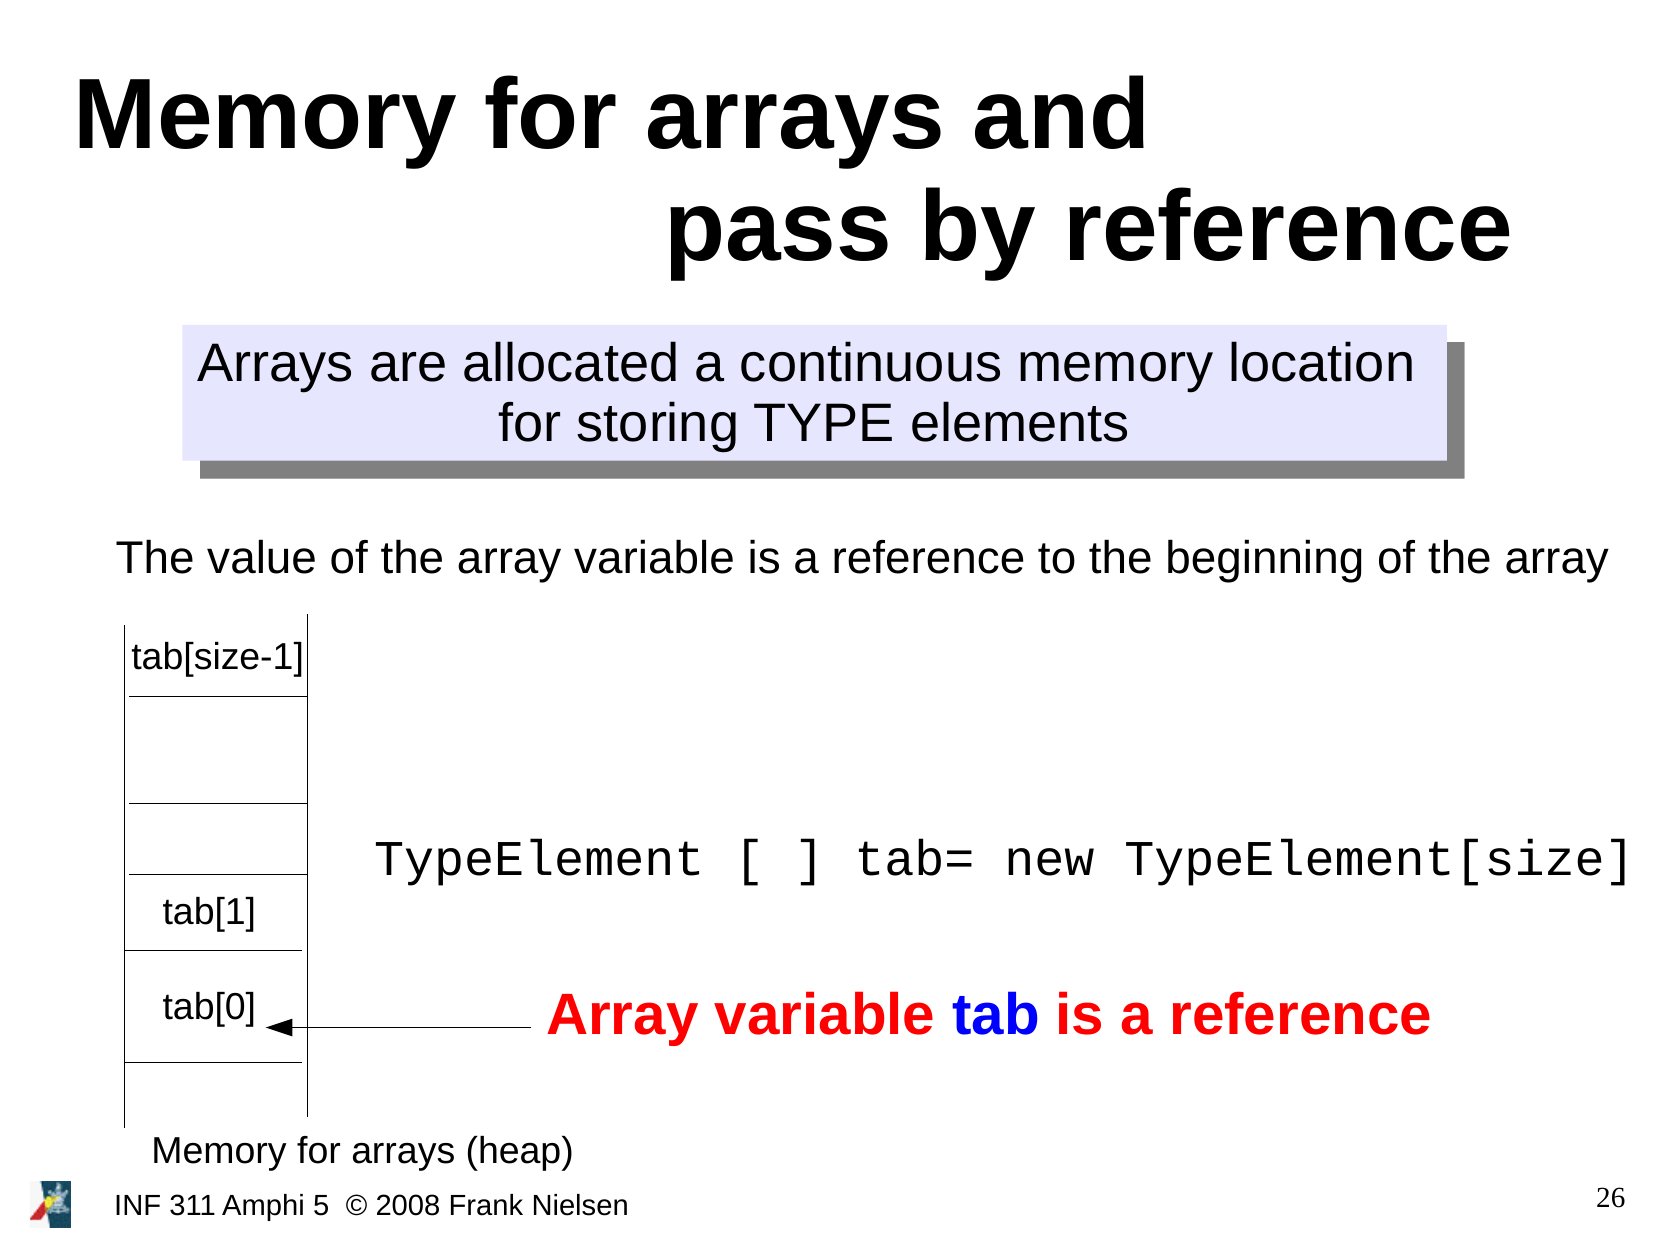

Memory for arrays and
								pass by reference
Arrays are allocated a continuous memory location
for storing TYPE elements
The value of the array variable is a reference to the beginning of the array
tab[size-1]
TypeElement [ ] tab= new TypeElement[size]
tab[1]
Array variable tab is a reference
tab[0]
Memory for arrays (heap)